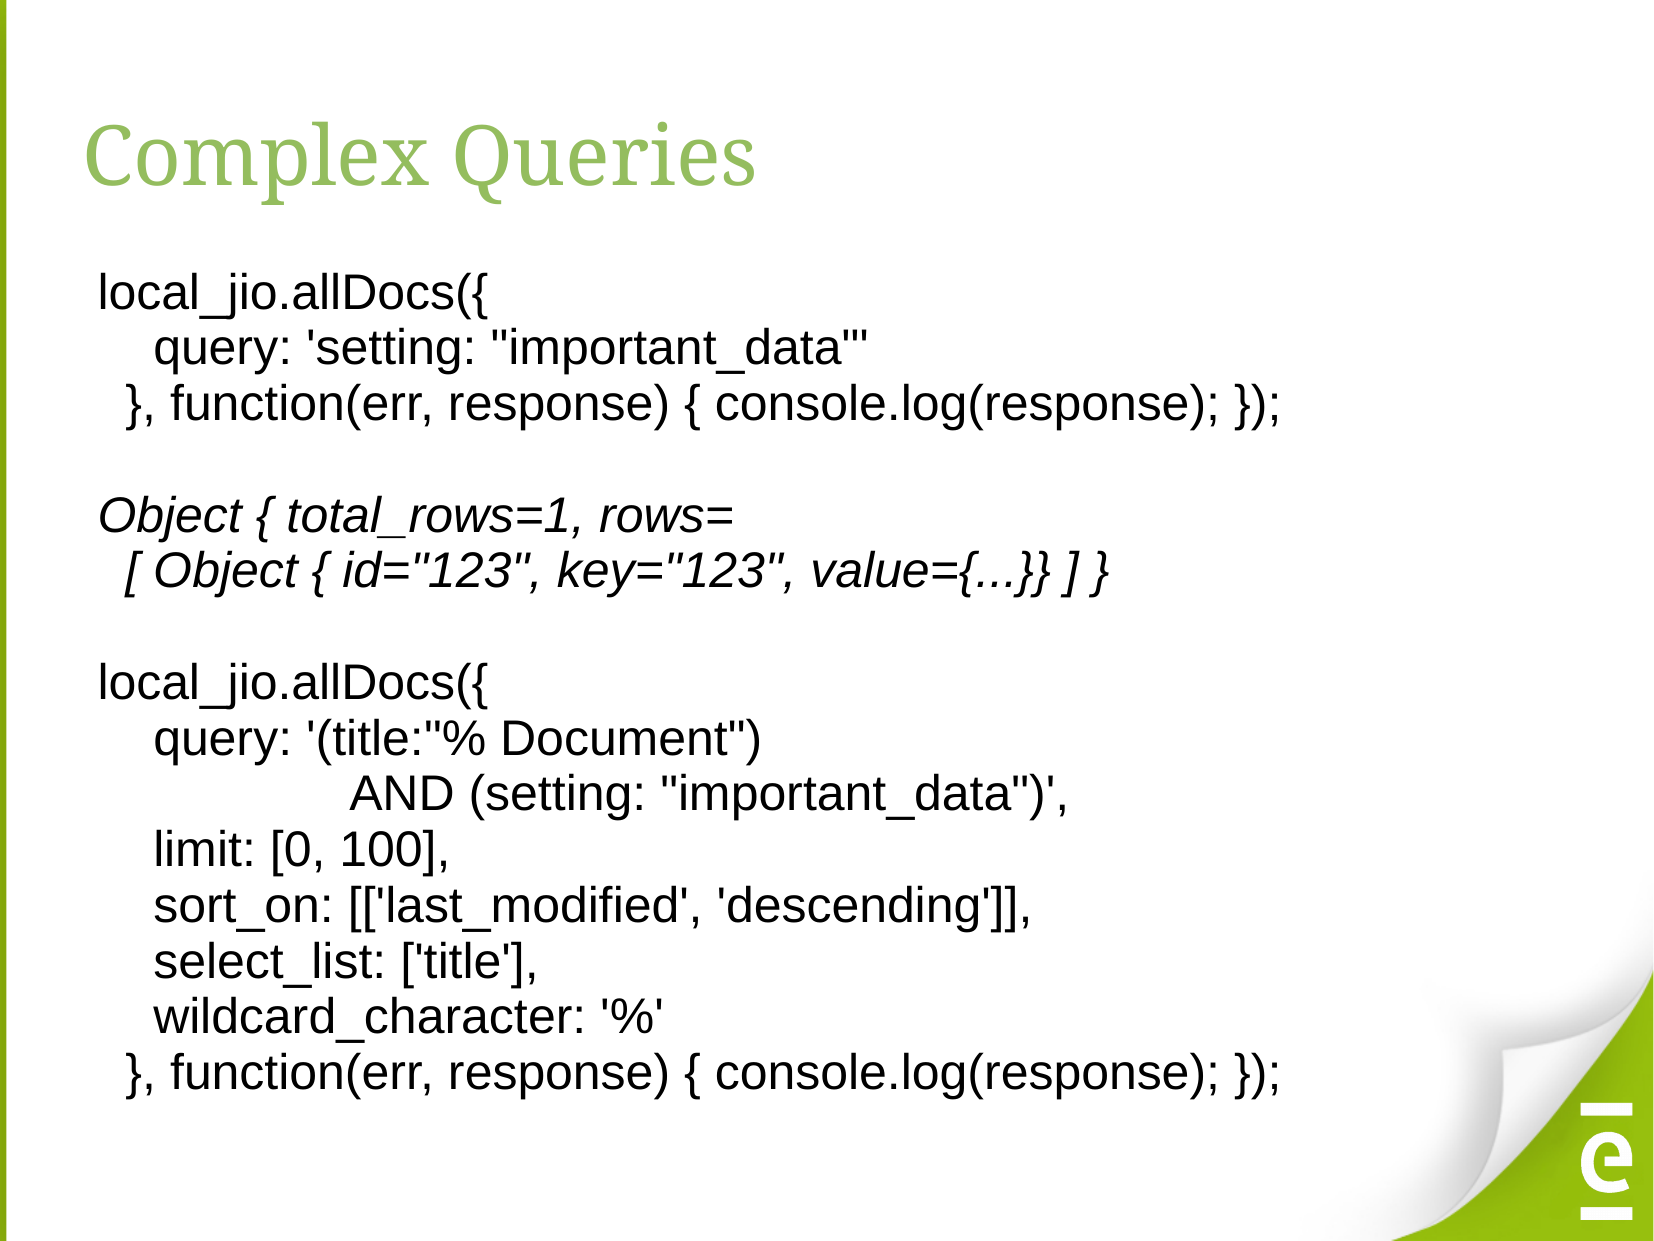

# Complex Queries
local_jio.allDocs({
 query: 'setting: "important_data"'
 }, function(err, response) { console.log(response); });
Object { total_rows=1, rows=
 [ Object { id="123", key="123", value={...}} ] }
local_jio.allDocs({
 query: '(title:"% Document")
 AND (setting: "important_data")',
 limit: [0, 100],
 sort_on: [['last_modified', 'descending']],
 select_list: ['title'],
 wildcard_character: '%'
 }, function(err, response) { console.log(response); });